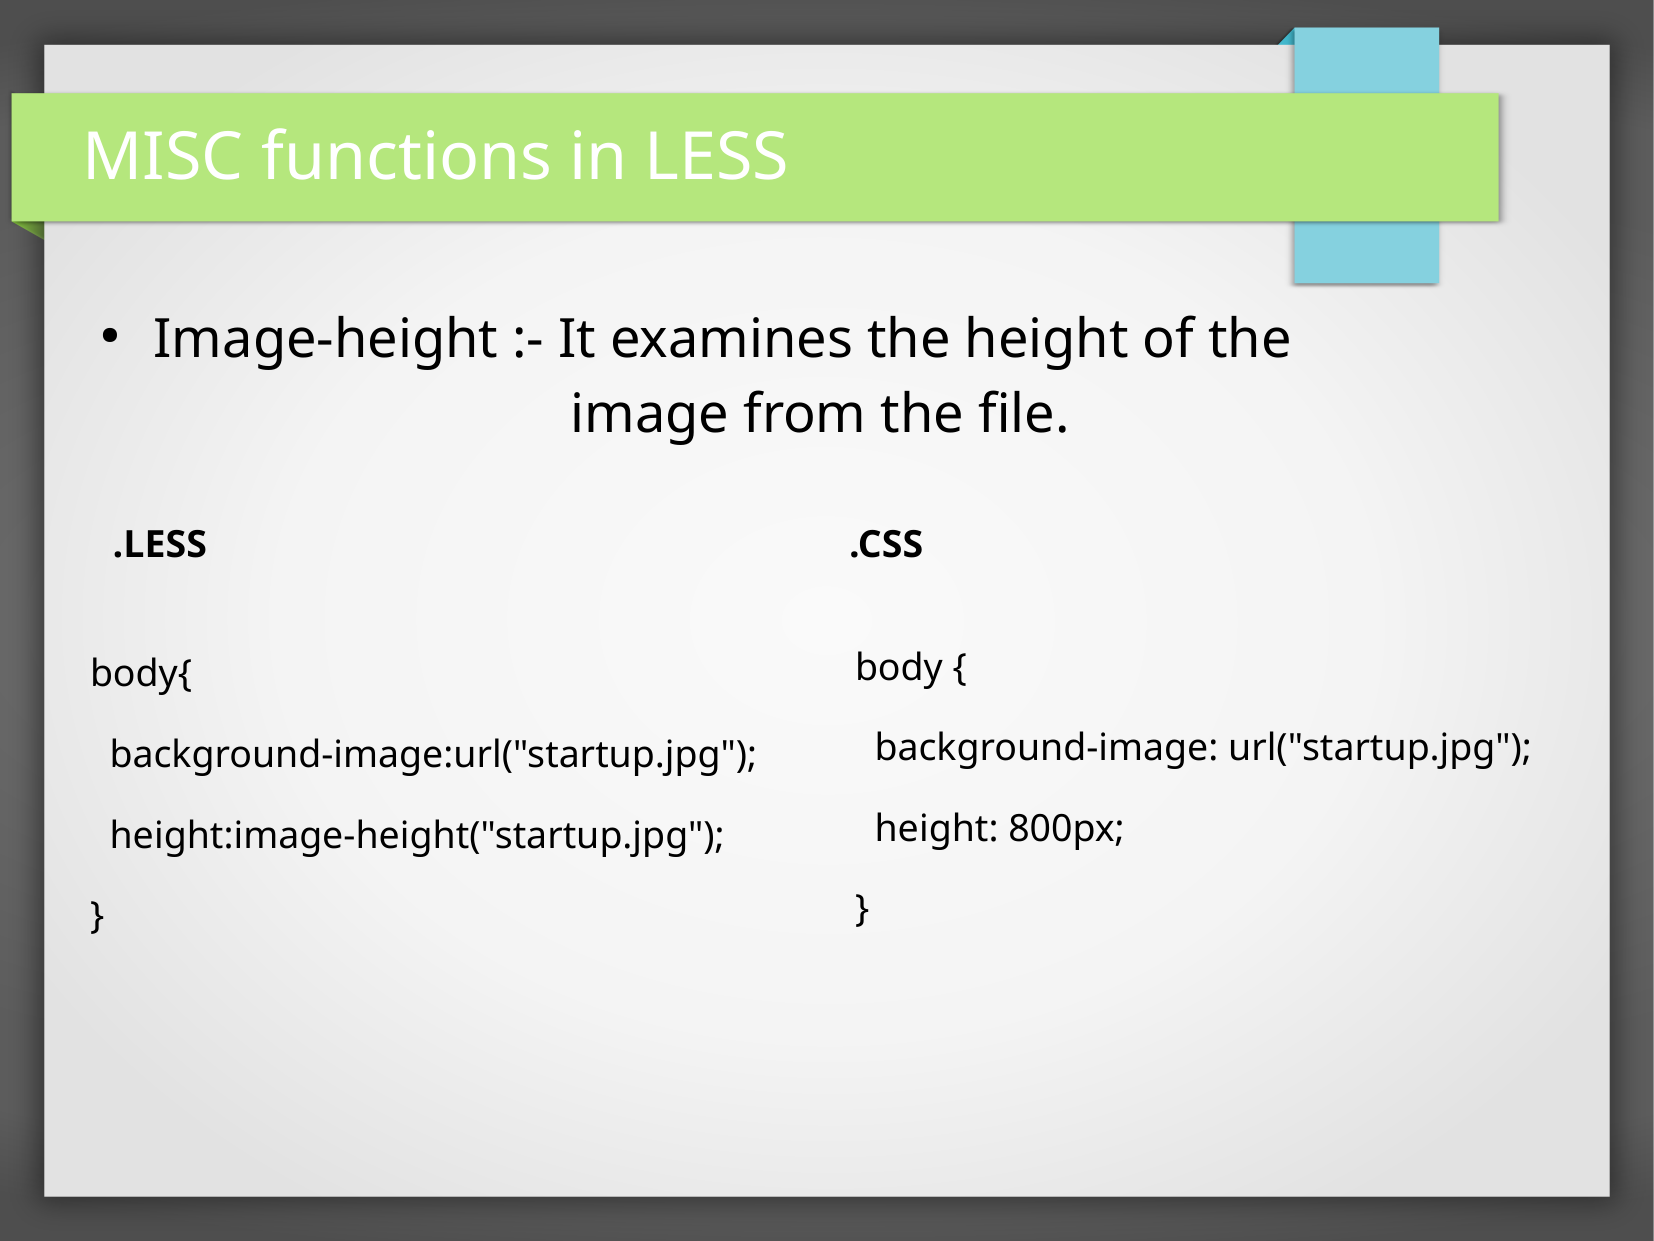

# MISC functions in LESS
Image-height :- It examines the height of the 							 image from the file.
.LESS
.CSS
body {
 background-image: url("startup.jpg");
 height: 800px;
}
body{
 background-image:url("startup.jpg");
 height:image-height("startup.jpg");
}